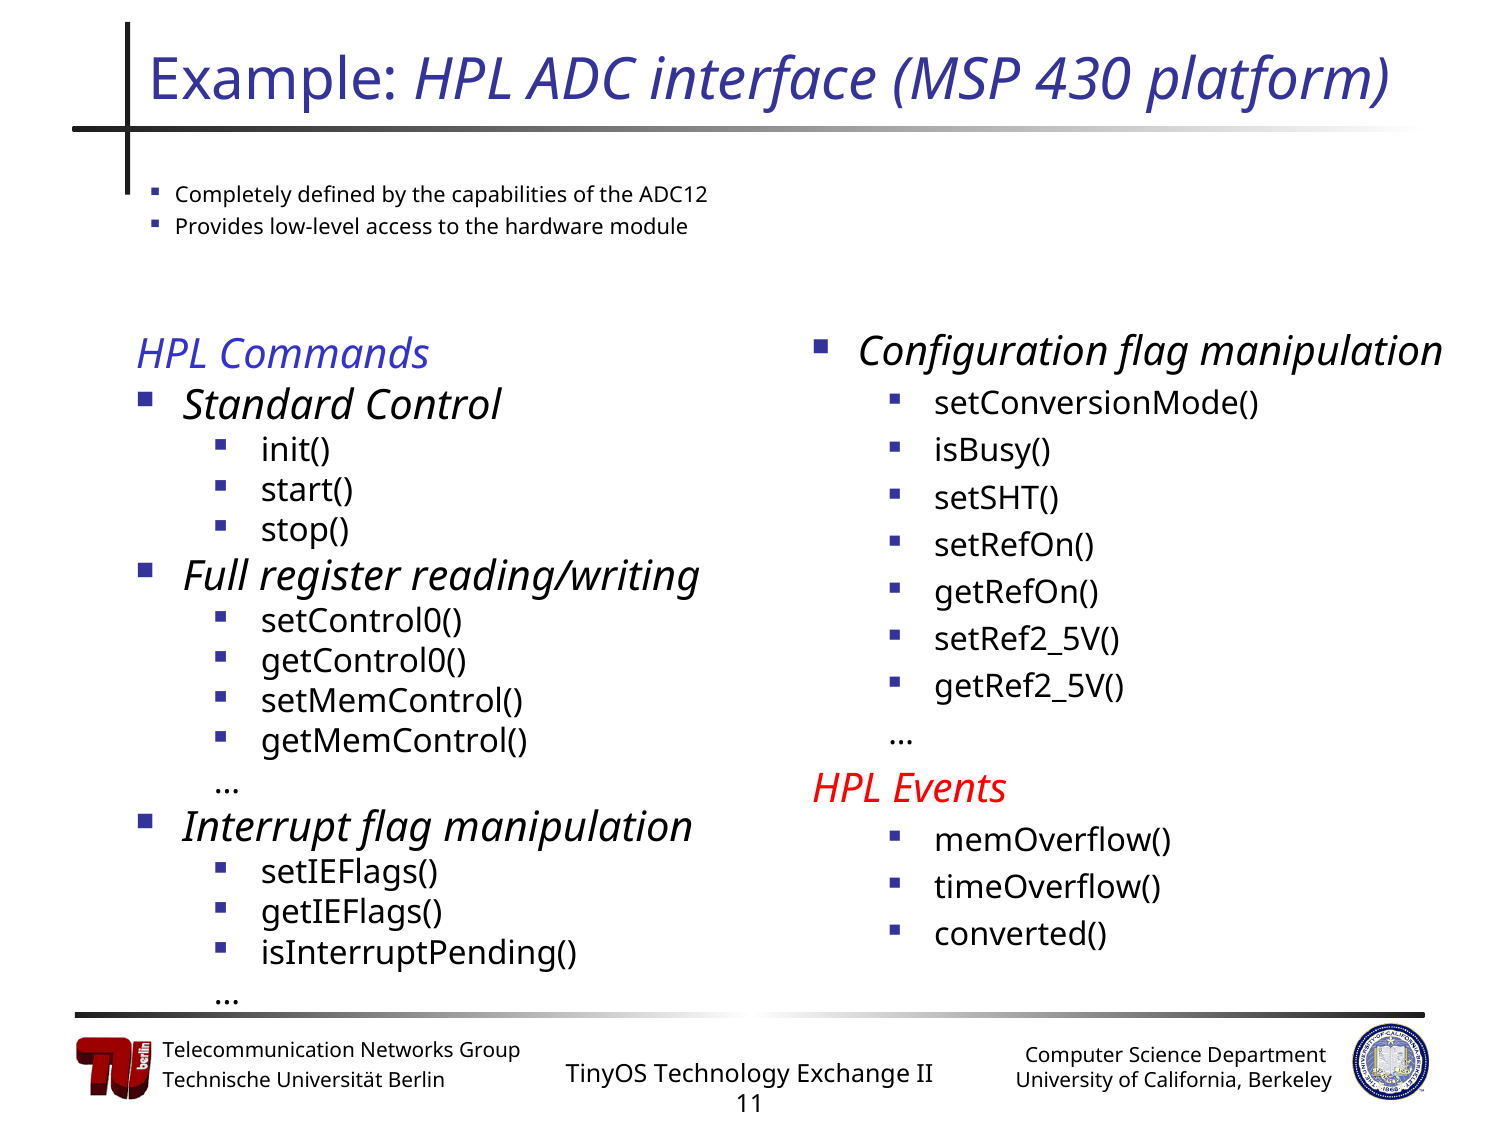

# Example: HPL ADC interface (MSP 430 platform)
Completely defined by the capabilities of the ADC12
Provides low-level access to the hardware module
Configuration flag manipulation
setConversionMode()
isBusy()
setSHT()
setRefOn()
getRefOn()
setRef2_5V()
getRef2_5V()
…
HPL Events
memOverflow()
timeOverflow()
converted()
HPL Commands
Standard Control
init()
start()
stop()
Full register reading/writing
setControl0()
getControl0()
setMemControl()
getMemControl()
…
Interrupt flag manipulation
setIEFlags()
getIEFlags()
isInterruptPending()
…